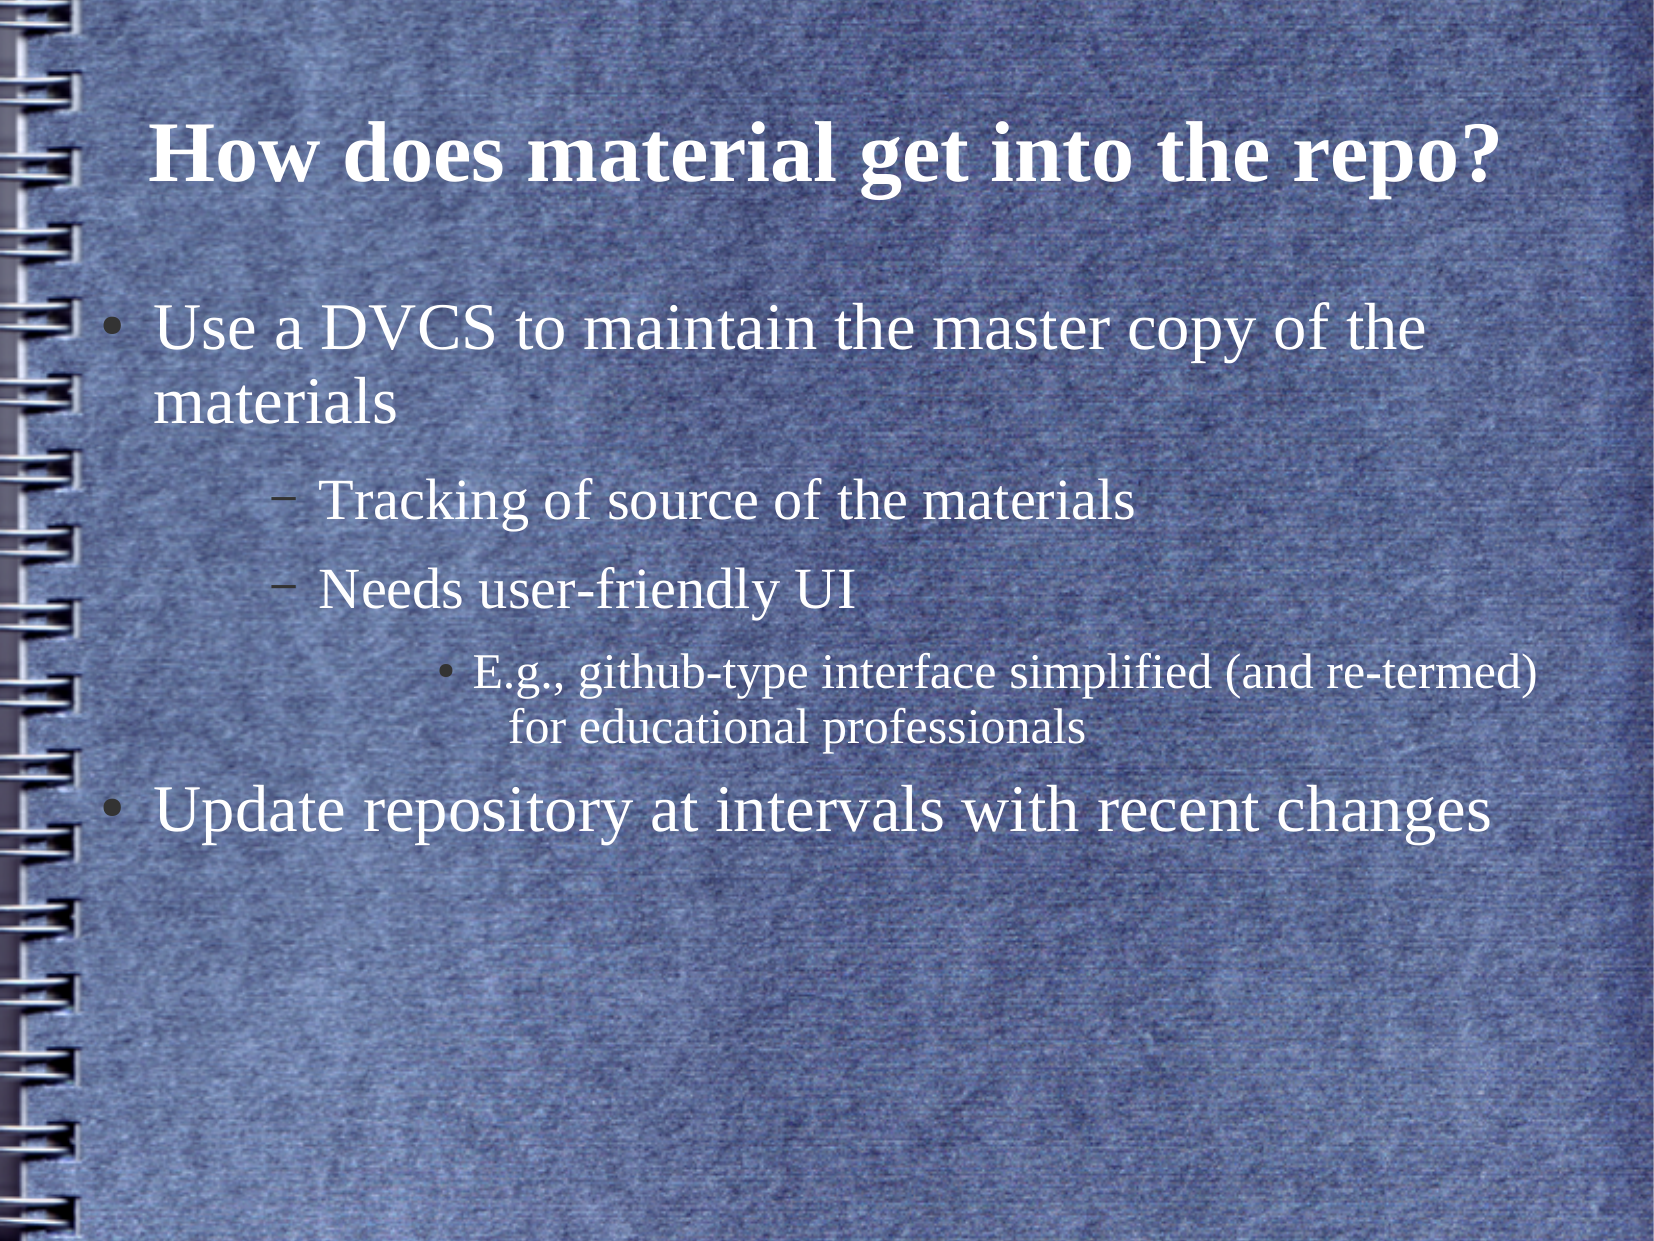

# How does material get into the repo?
Use a DVCS to maintain the master copy of the materials
Tracking of source of the materials
Needs user-friendly UI
E.g., github-type interface simplified (and re-termed) for educational professionals
Update repository at intervals with recent changes